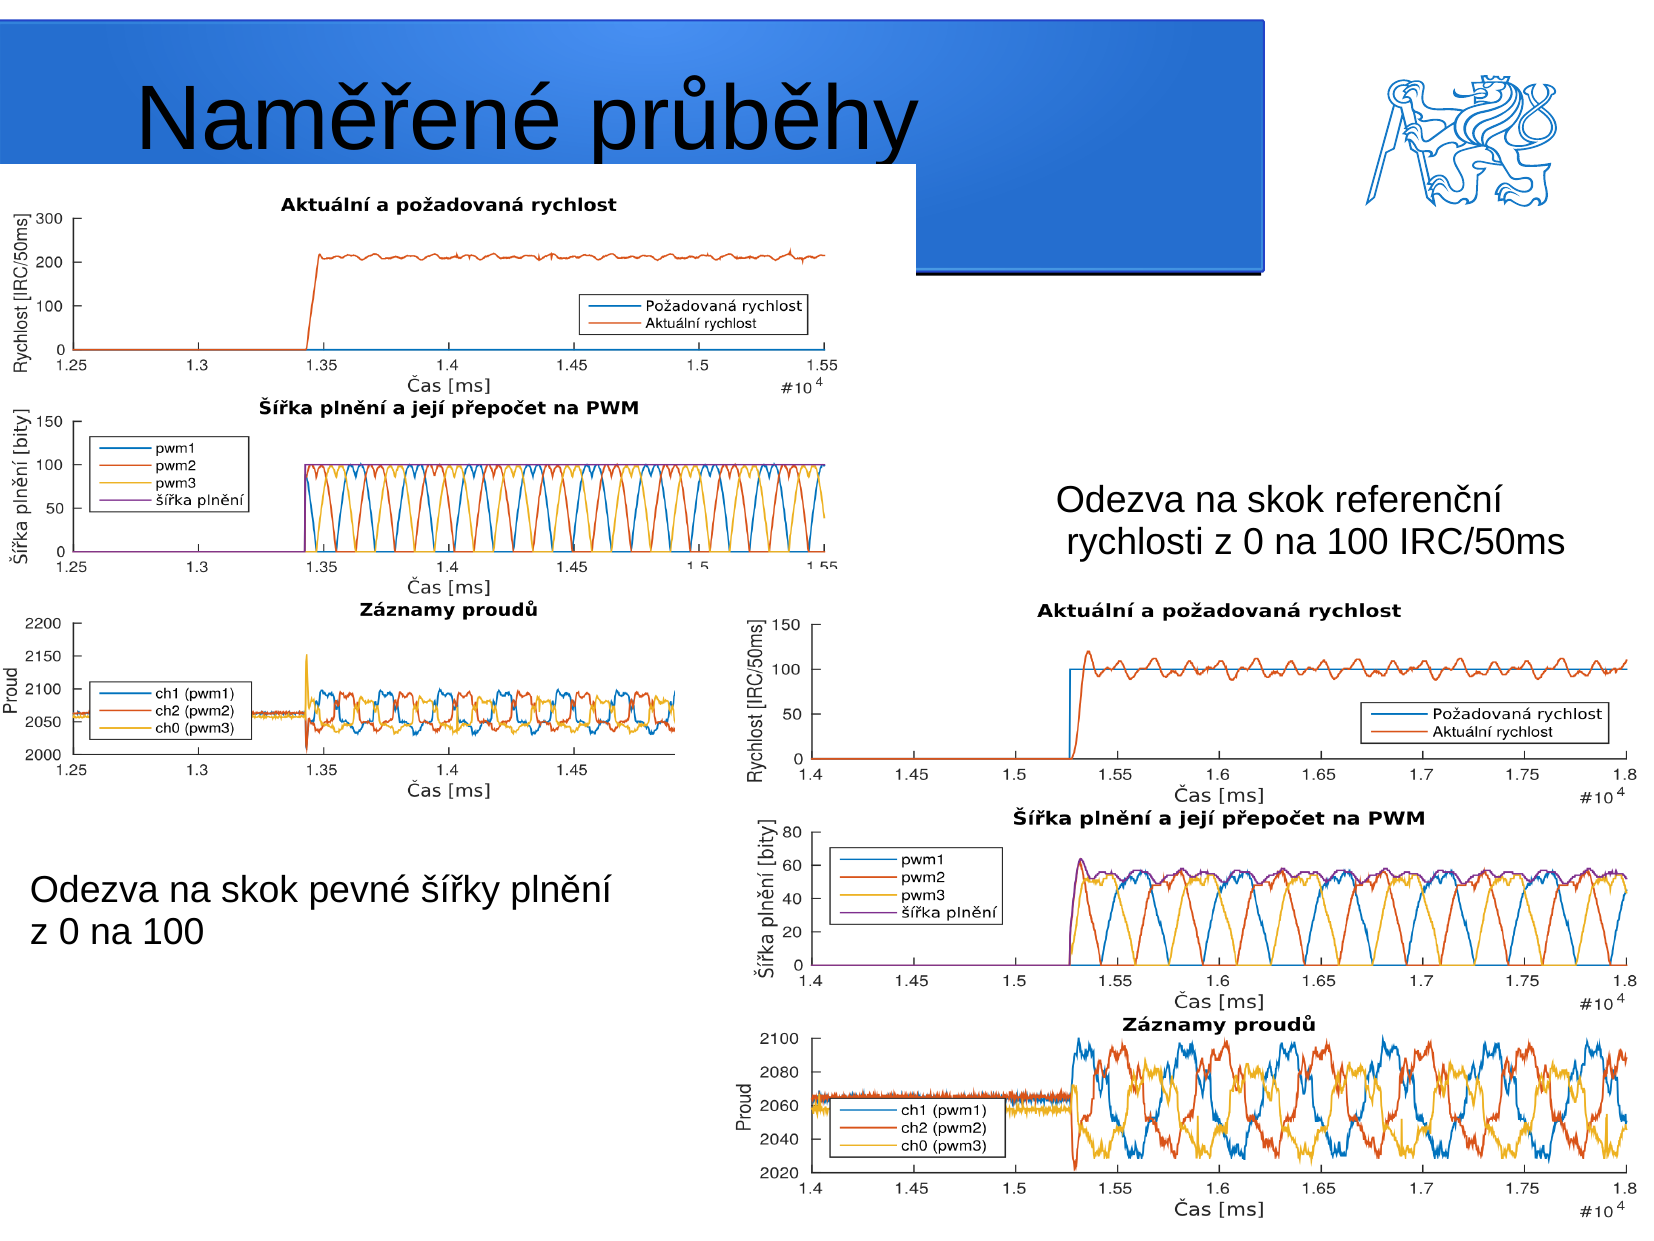

# Naměřené průběhy
Odezva na skok referenční
 rychlosti z 0 na 100 IRC/50ms
Odezva na skok pevné šířky plnění
z 0 na 100